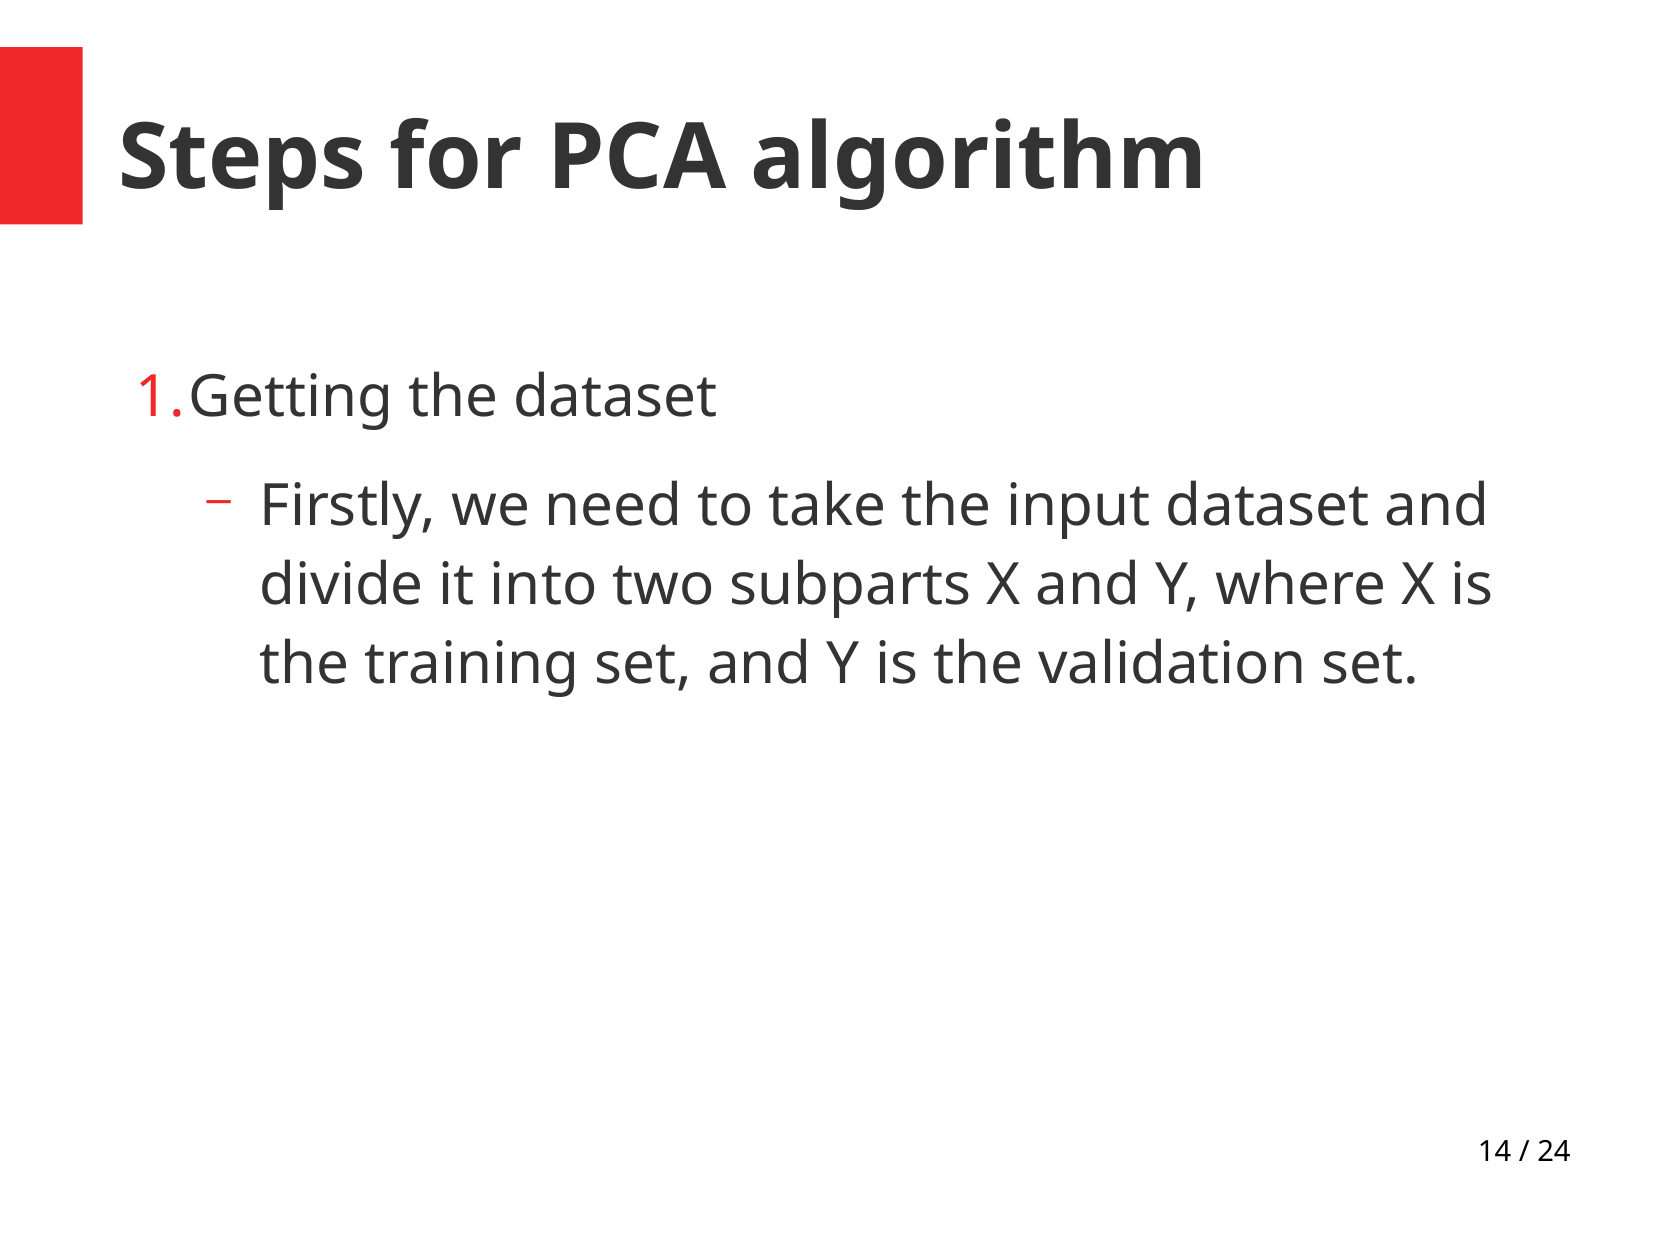

# Steps for PCA algorithm
Getting the dataset
Firstly, we need to take the input dataset and divide it into two subparts X and Y, where X is the training set, and Y is the validation set.
14